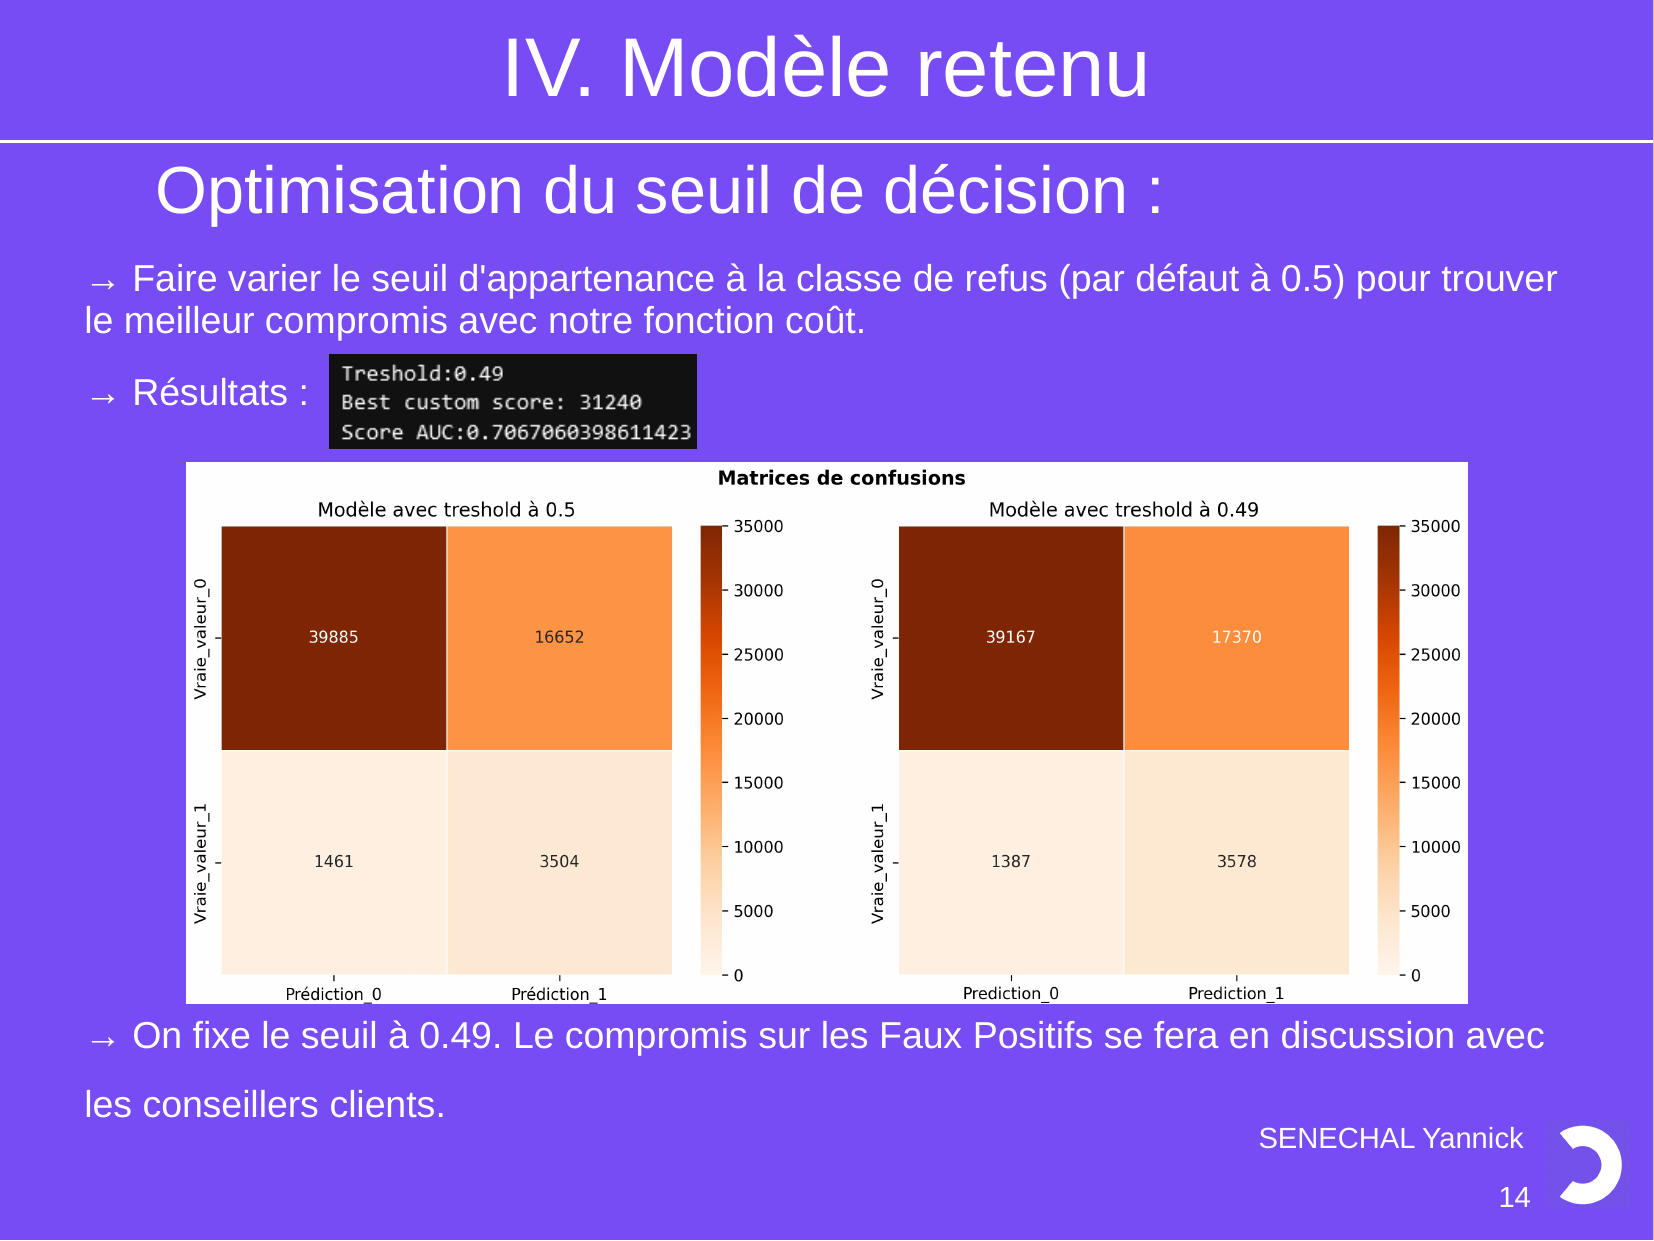

# IV. Modèle retenu
Optimisation du seuil de décision :
→ Faire varier le seuil d'appartenance à la classe de refus (par défaut à 0.5) pour trouver le meilleur compromis avec notre fonction coût.
→ Résultats :
→ On fixe le seuil à 0.49. Le compromis sur les Faux Positifs se fera en discussion avec les conseillers clients.
SENECHAL Yannick
14